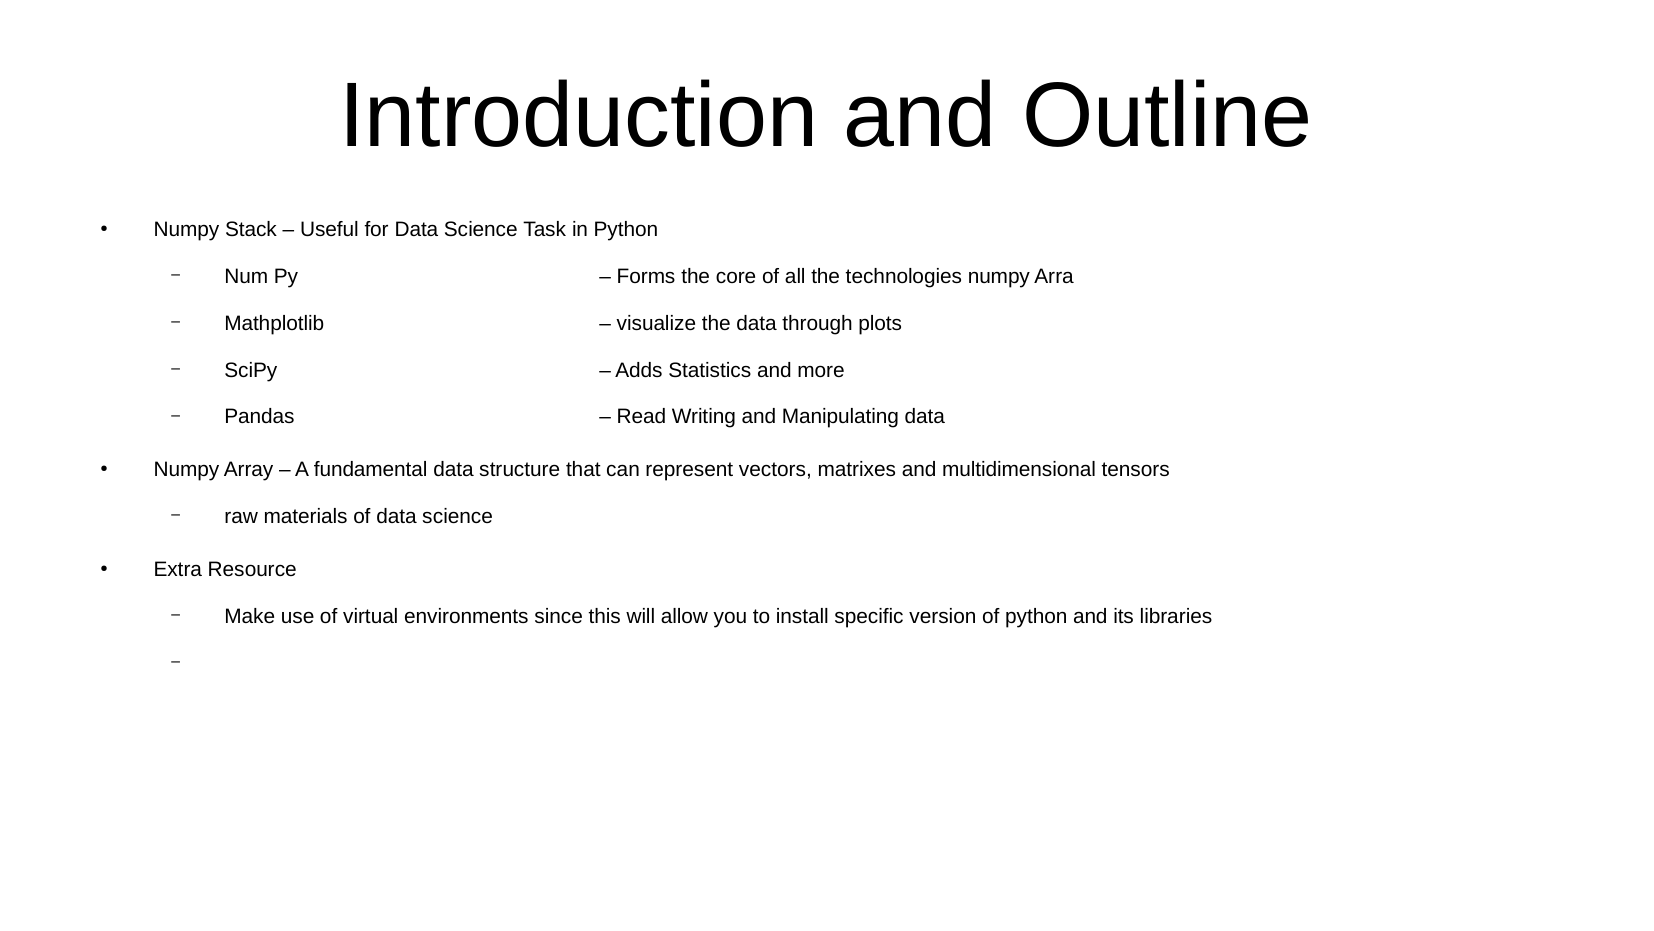

# Introduction and Outline
Numpy Stack – Useful for Data Science Task in Python
Num Py 				– Forms the core of all the technologies numpy Arra
Mathplotlib				– visualize the data through plots
SciPy					– Adds Statistics and more
Pandas					– Read Writing and Manipulating data
Numpy Array – A fundamental data structure that can represent vectors, matrixes and multidimensional tensors
raw materials of data science
Extra Resource
Make use of virtual environments since this will allow you to install specific version of python and its libraries